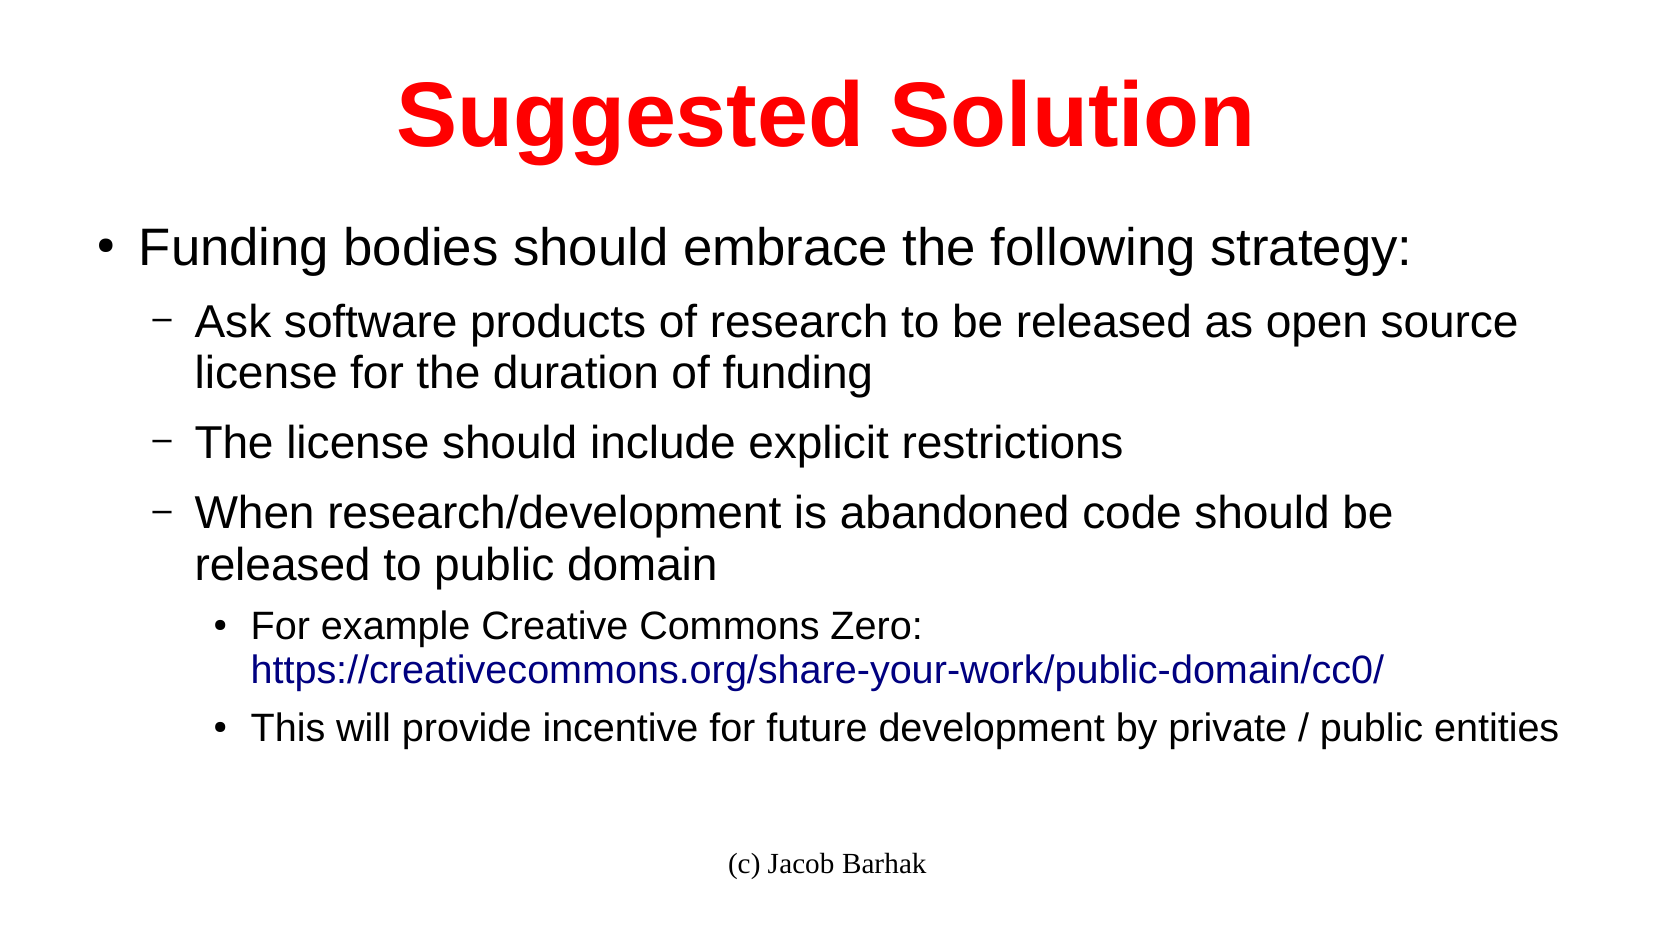

# Suggested Solution
Funding bodies should embrace the following strategy:
Ask software products of research to be released as open source license for the duration of funding
The license should include explicit restrictions
When research/development is abandoned code should be released to public domain
For example Creative Commons Zero: https://creativecommons.org/share-your-work/public-domain/cc0/
This will provide incentive for future development by private / public entities